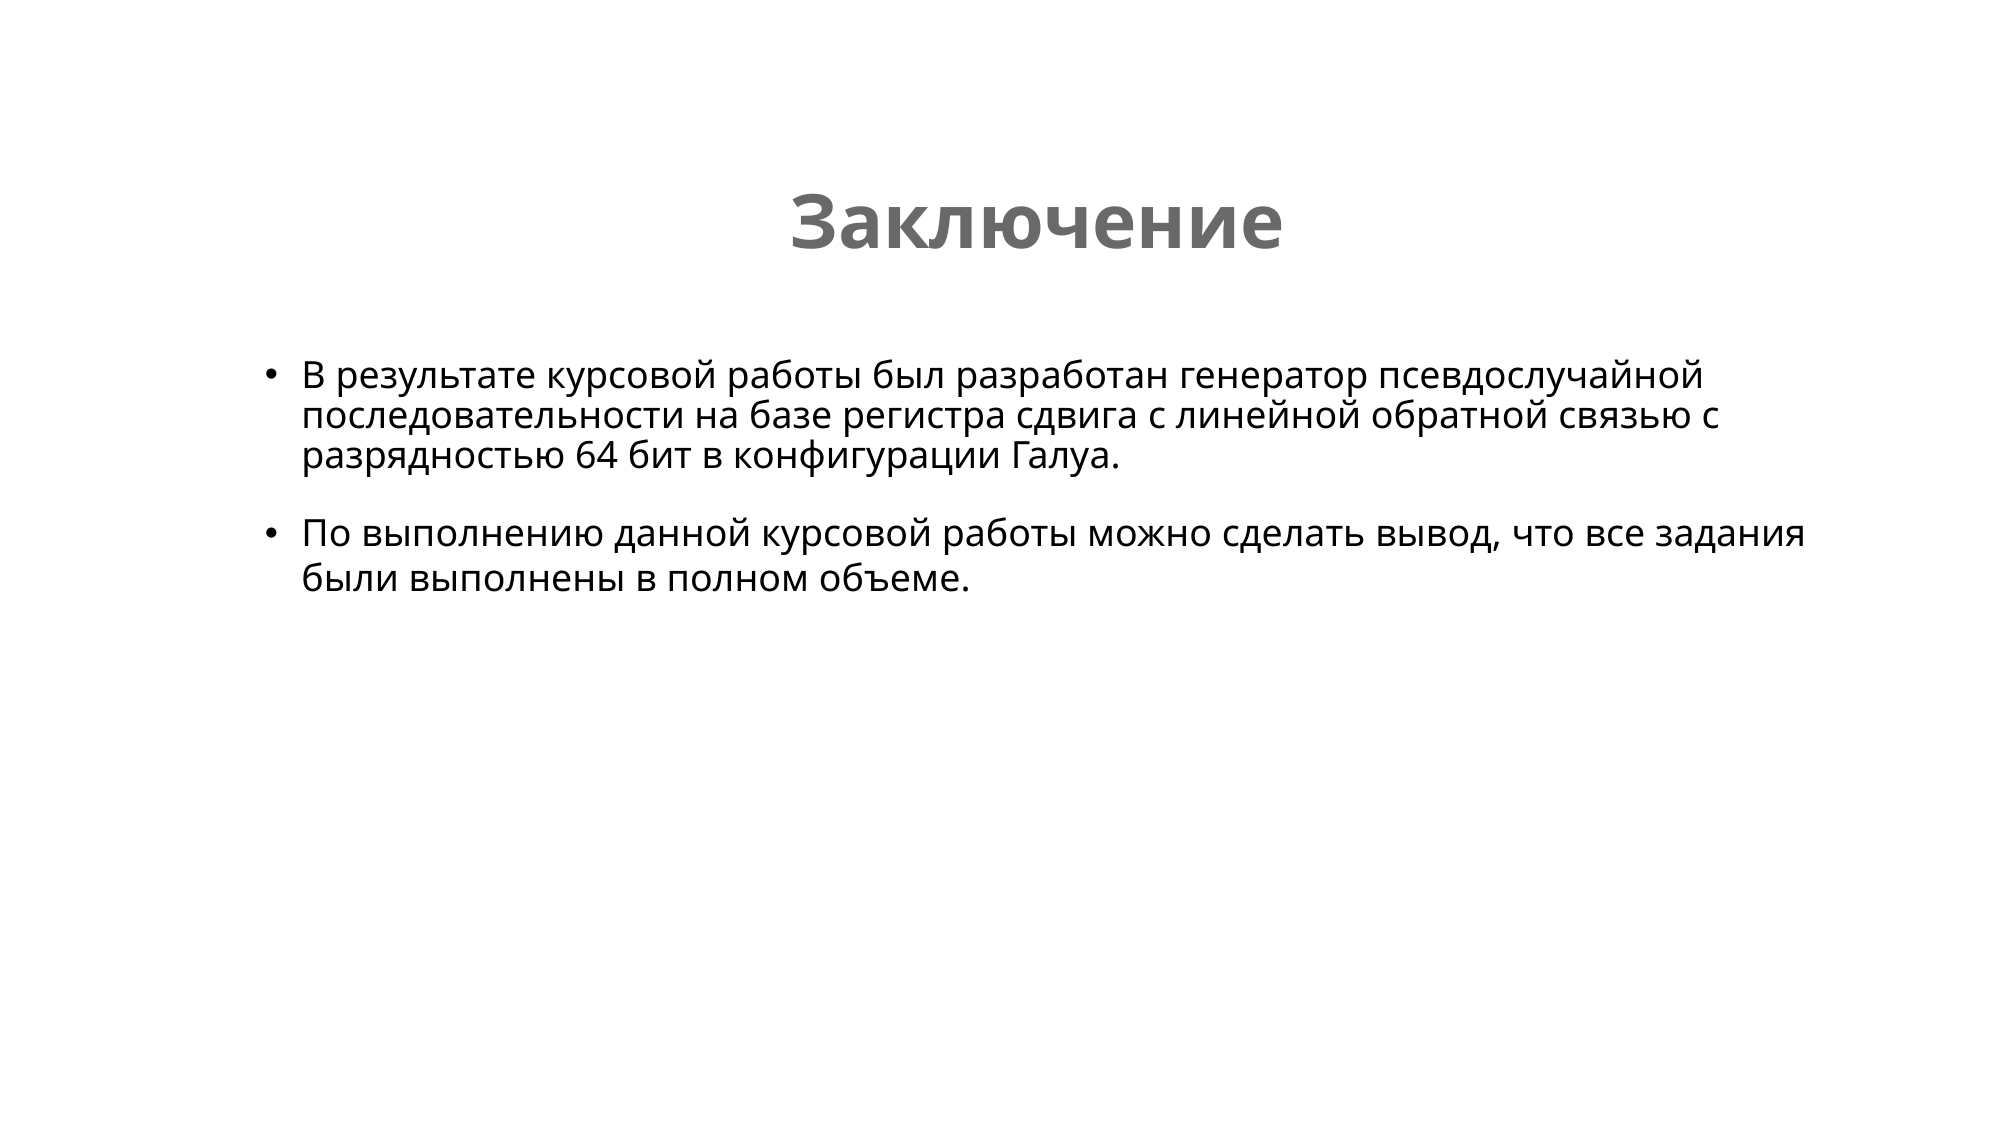

# Заключение
В результате курсовой работы был разработан генератор псевдослучайной последовательности на базе регистра сдвига с линейной обратной связью с разрядностью 64 бит в конфигурации Галуа.
По выполнению данной курсовой работы можно сделать вывод, что все задания были выполнены в полном объеме.